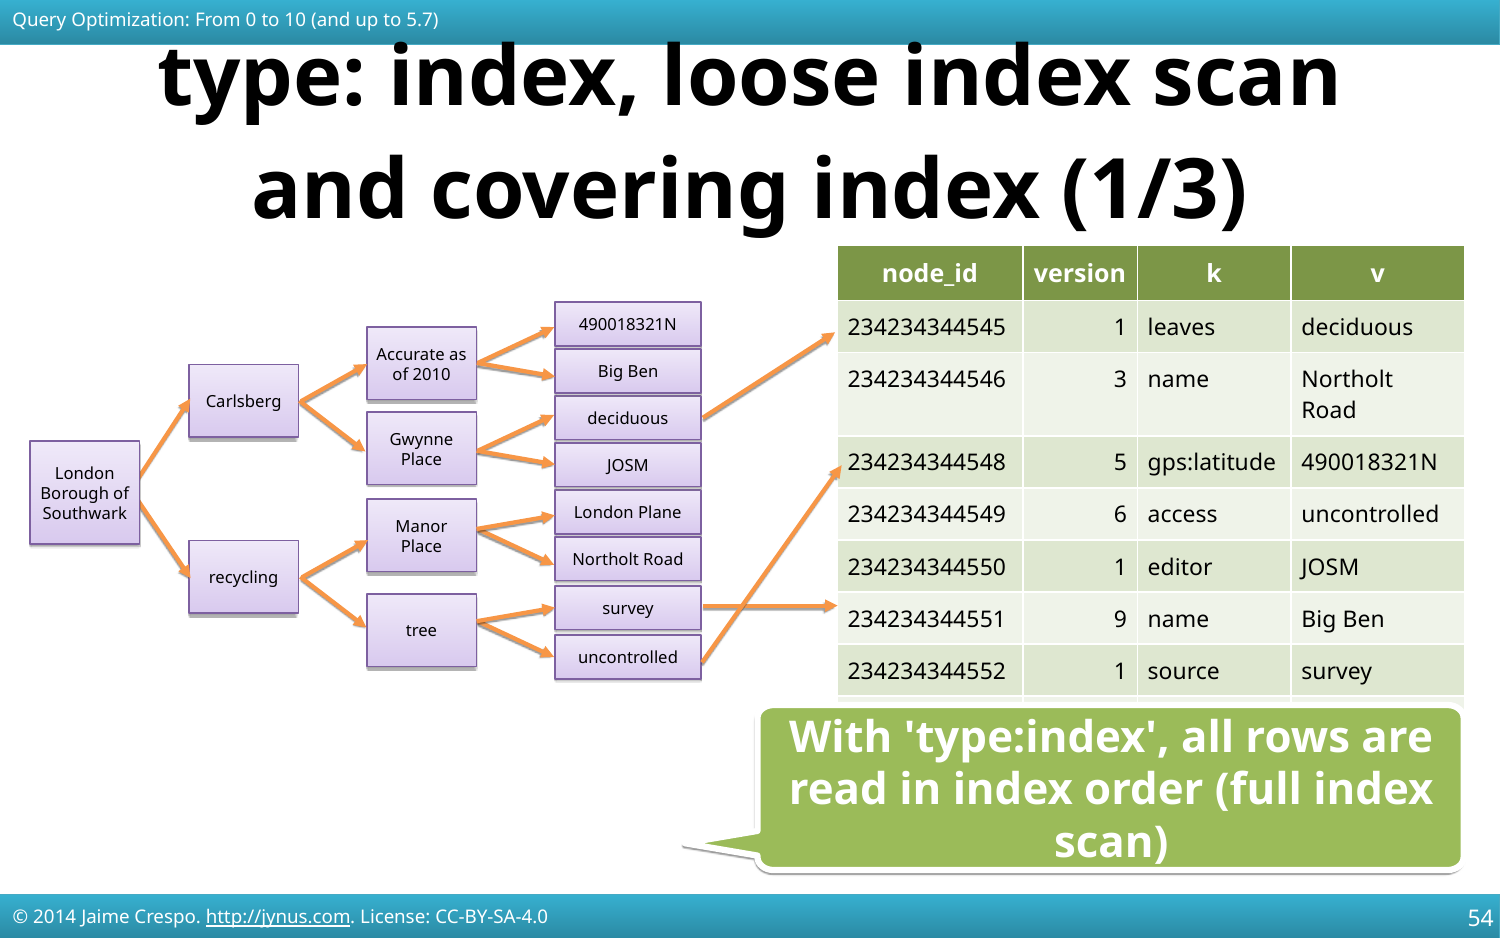

# type: index, loose index scan and covering index (1/3)
| node\_id | version | k | v |
| --- | --- | --- | --- |
| 234234344545 | 1 | leaves | deciduous |
| 234234344546 | 3 | name | Northolt Road |
| 234234344548 | 5 | gps:latitude | 490018321N |
| 234234344549 | 6 | access | uncontrolled |
| 234234344550 | 1 | editor | JOSM |
| 234234344551 | 9 | name | Big Ben |
| 234234344552 | 1 | source | survey |
| 234234344557 | 1 | name | London Plane |
490018321N
Accurate as of 2010
Big Ben
Carlsberg
deciduous
Gwynne Place
London Borough of Southwark
JOSM
London Plane
Manor Place
Northolt Road
recycling
survey
tree
uncontrolled
With 'type:index', all rows are read in index order (full index scan)